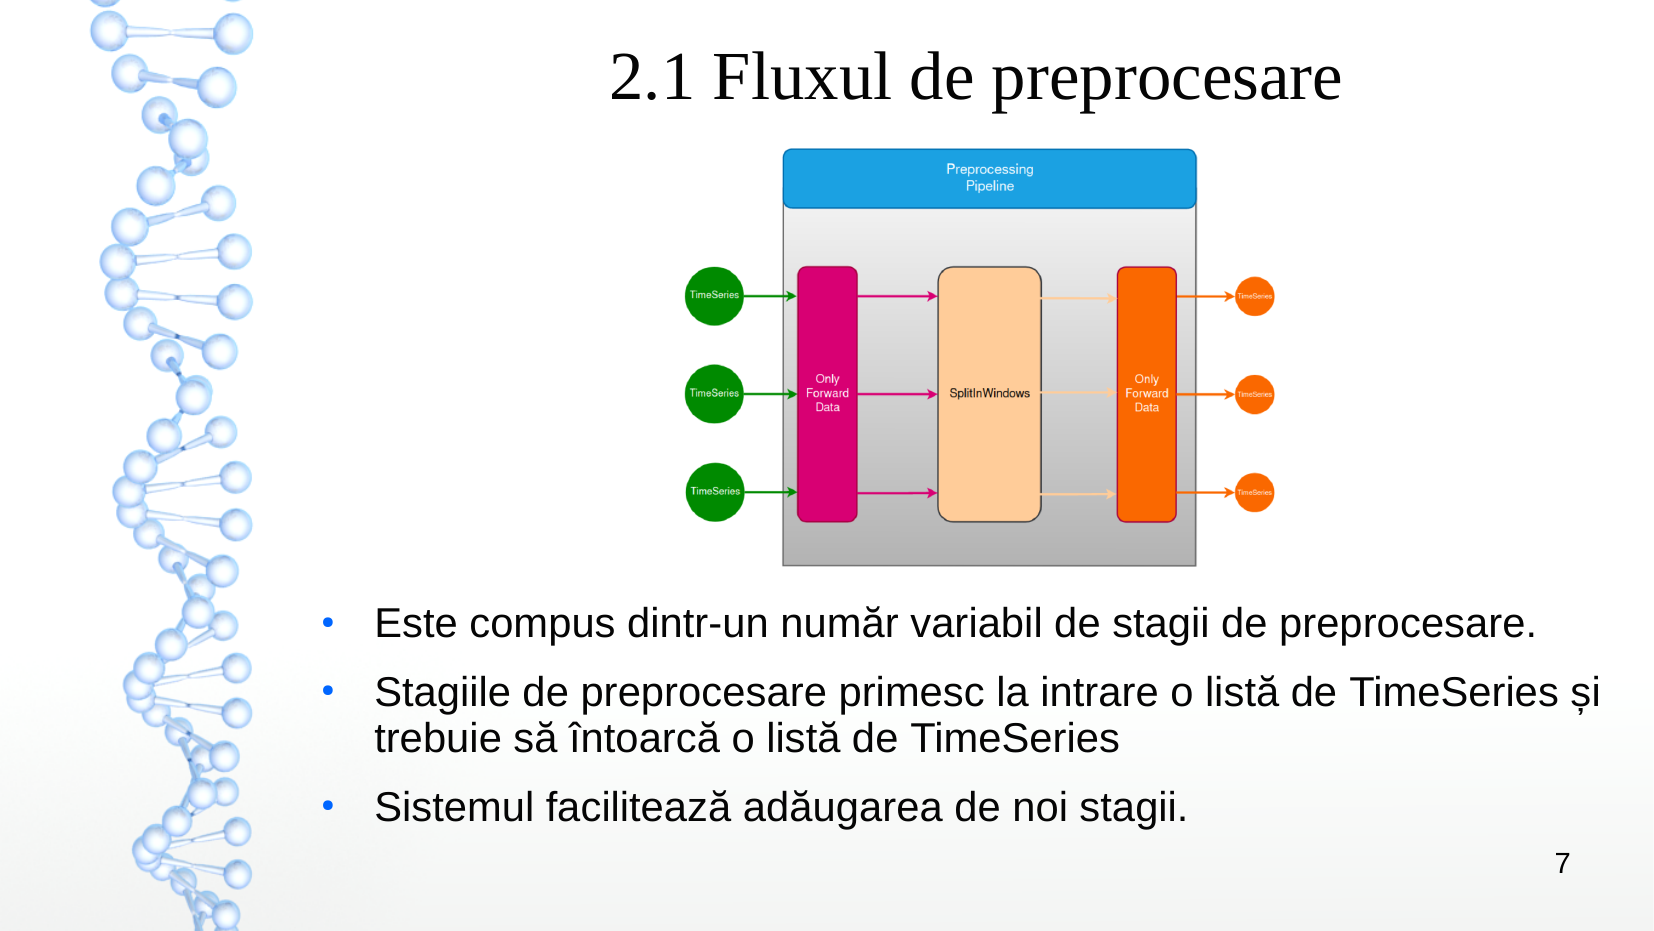

# 2.1 Fluxul de preprocesare
Este compus dintr-un număr variabil de stagii de preprocesare.
Stagiile de preprocesare primesc la intrare o listă de TimeSeries și trebuie să întoarcă o listă de TimeSeries
Sistemul facilitează adăugarea de noi stagii.
7